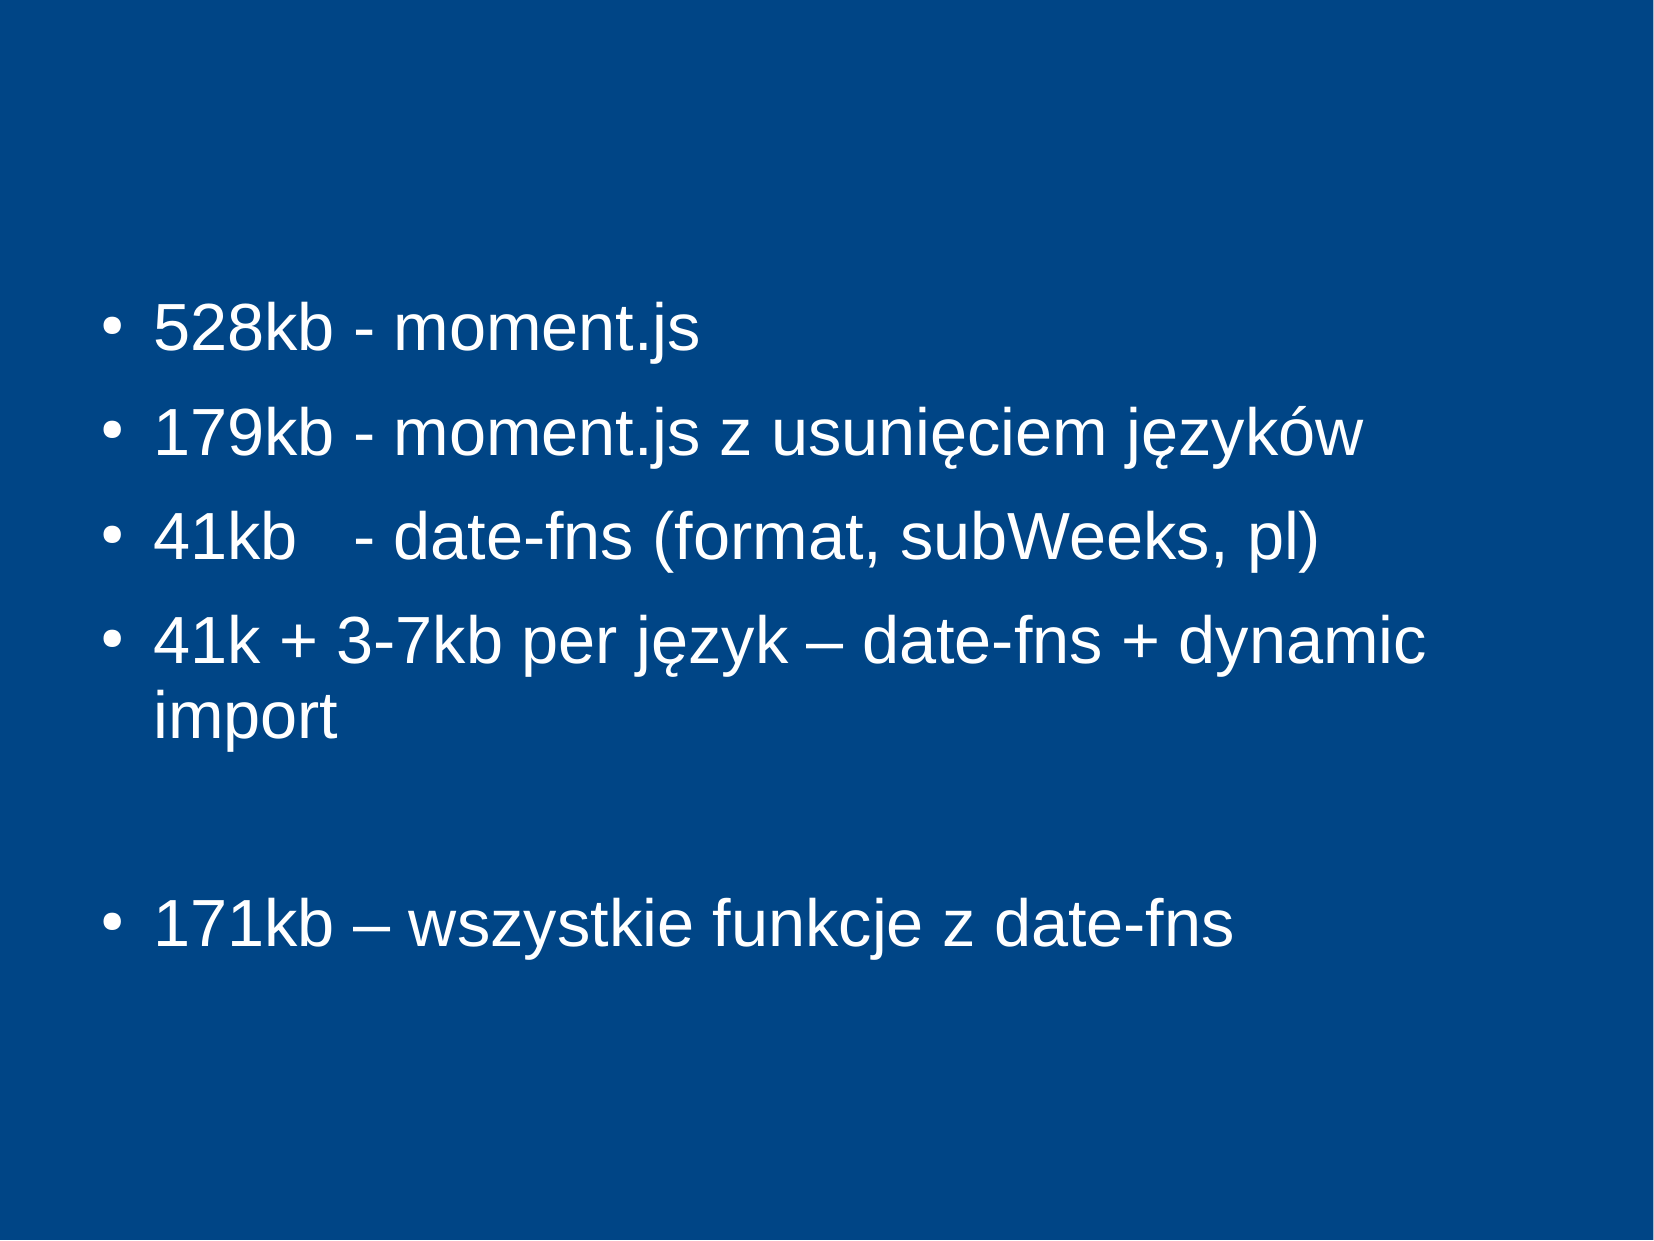

#
528kb - moment.js
179kb - moment.js z usunięciem języków
41kb - date-fns (format, subWeeks, pl)
41k + 3-7kb per język – date-fns + dynamic import
171kb – wszystkie funkcje z date-fns